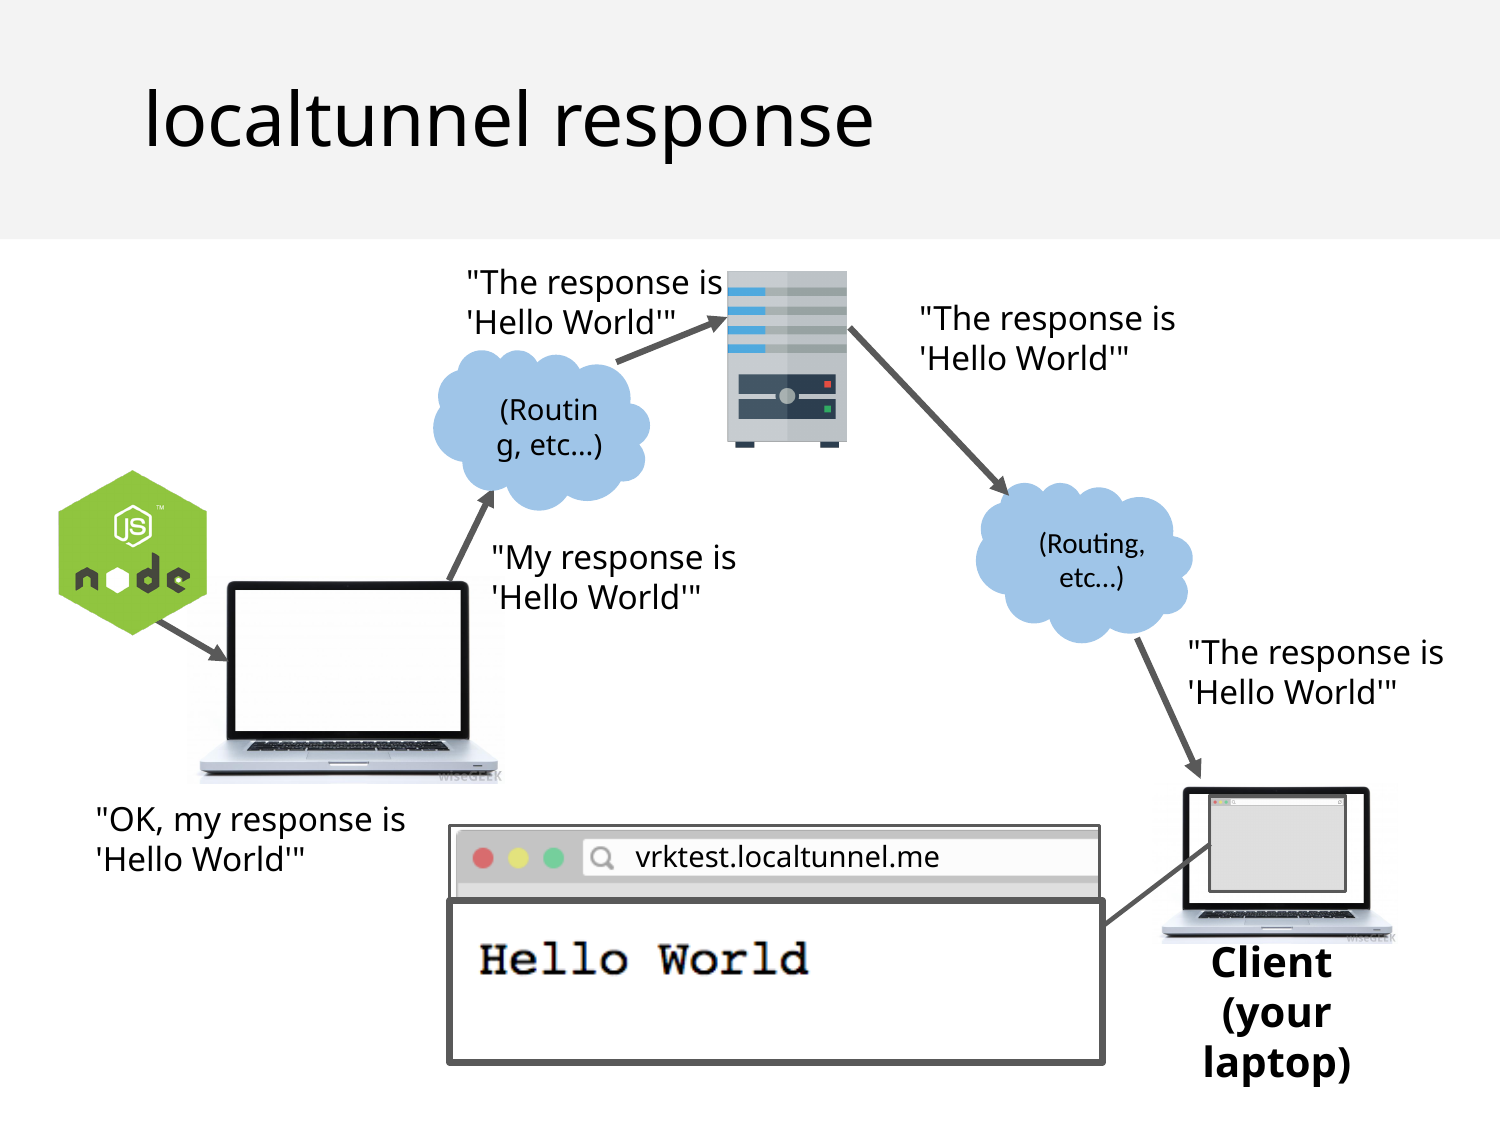

# localtunnel response
"The response is 'Hello World'"
"The response is 'Hello World'"
(Routing, etc…)
(Routing, etc…)
"My response is 'Hello World'"
"The response is 'Hello World'"
"OK, my response is 'Hello World'"
vrktest.localtunnel.me
Client
(your laptop)